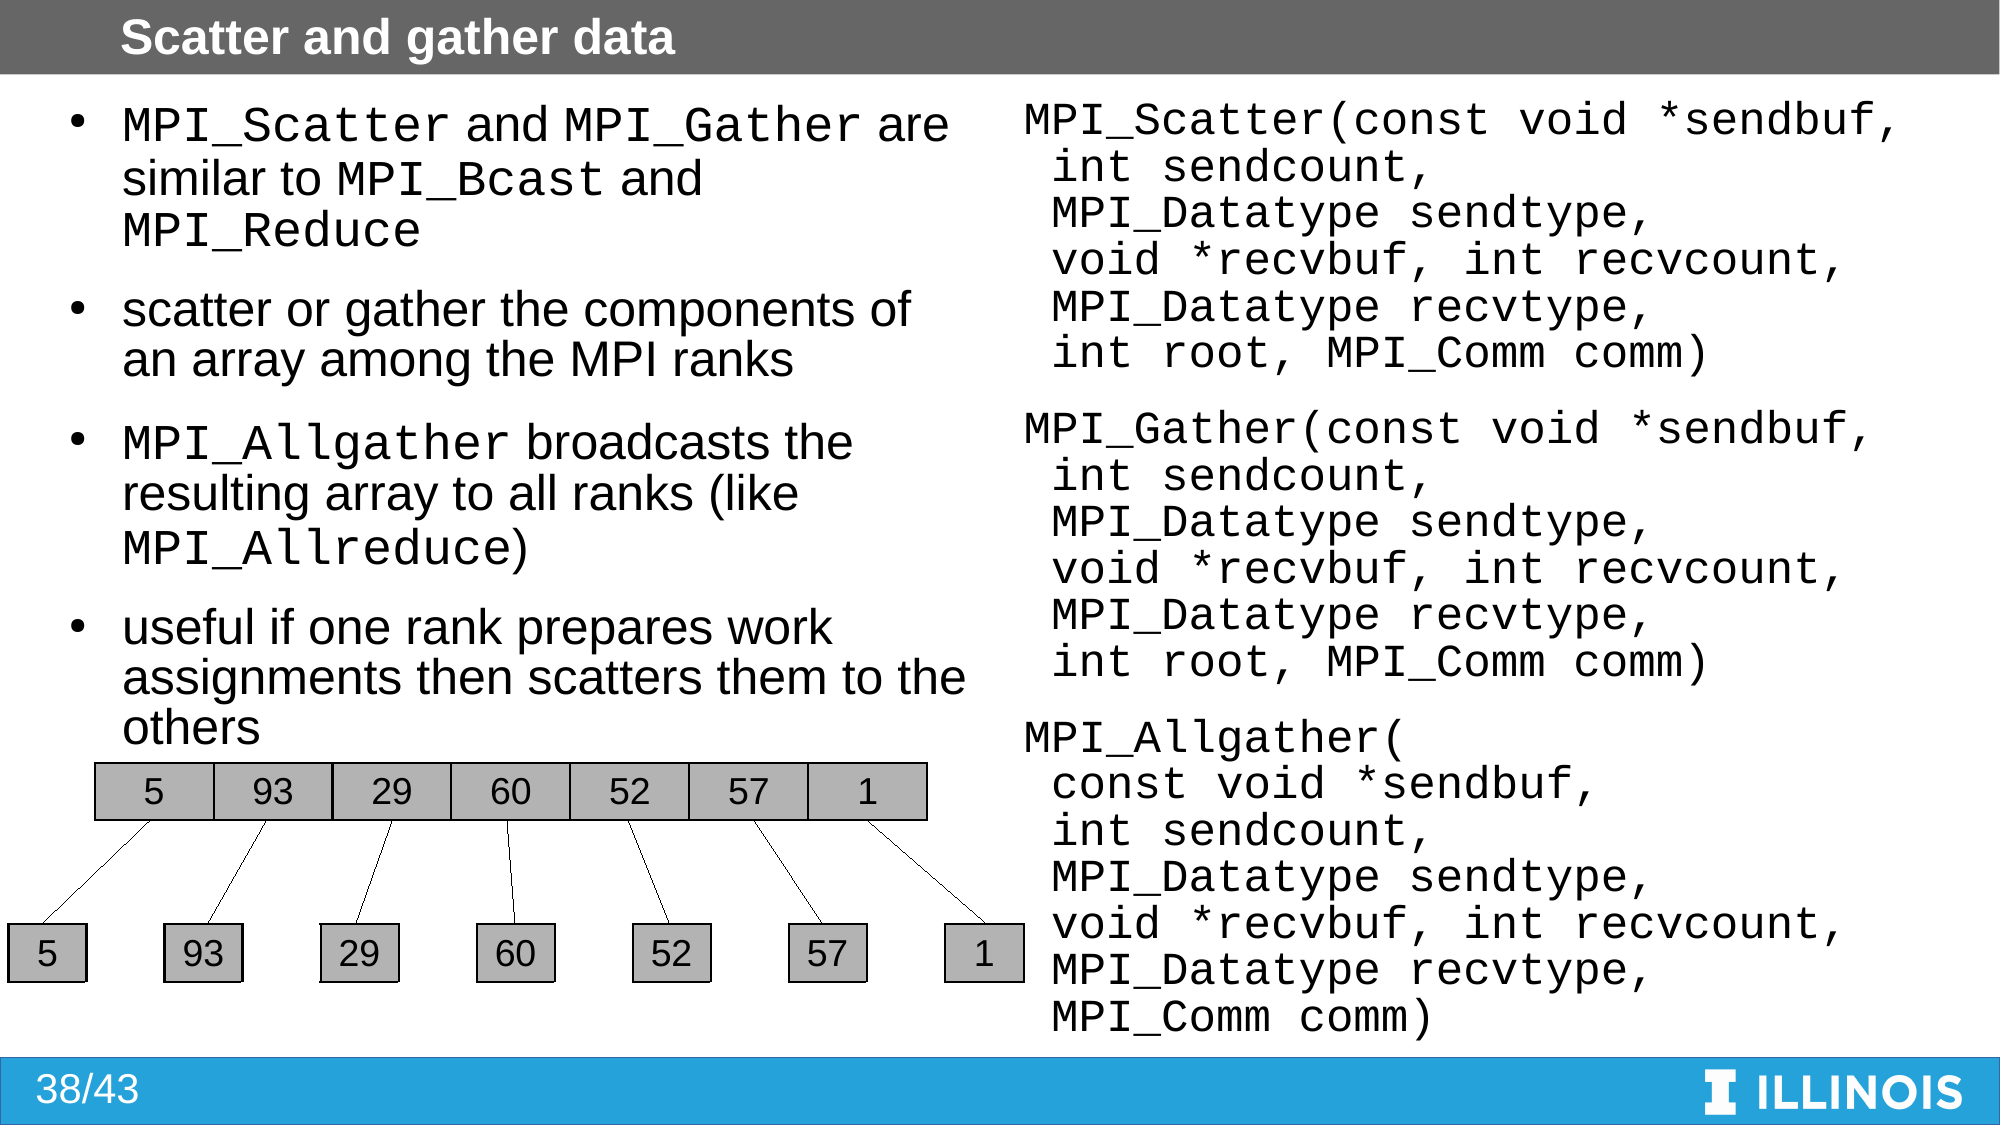

# Scatter and gather data
MPI_Scatter and MPI_Gather are similar to MPI_Bcast and MPI_Reduce
scatter or gather the components of an array among the MPI ranks
MPI_Allgather broadcasts the resulting array to all ranks (like MPI_Allreduce)
useful if one rank prepares work assignments then scatters them to the others
MPI_Scatter(const void *sendbuf,
 int sendcount,
 MPI_Datatype sendtype,
 void *recvbuf, int recvcount,
 MPI_Datatype recvtype,
 int root, MPI_Comm comm)
MPI_Gather(const void *sendbuf,
 int sendcount,
 MPI_Datatype sendtype,
 void *recvbuf, int recvcount,
 MPI_Datatype recvtype,
 int root, MPI_Comm comm)
MPI_Allgather(
 const void *sendbuf,
 int sendcount,
 MPI_Datatype sendtype,
 void *recvbuf, int recvcount,
 MPI_Datatype recvtype,
 MPI_Comm comm)
| 5 | 93 | 29 | 60 | 52 | 57 | 1 |
| --- | --- | --- | --- | --- | --- | --- |
| 5 | | 93 | | 29 | | 60 | | 52 | | 57 | | 1 |
| --- | --- | --- | --- | --- | --- | --- | --- | --- | --- | --- | --- | --- |